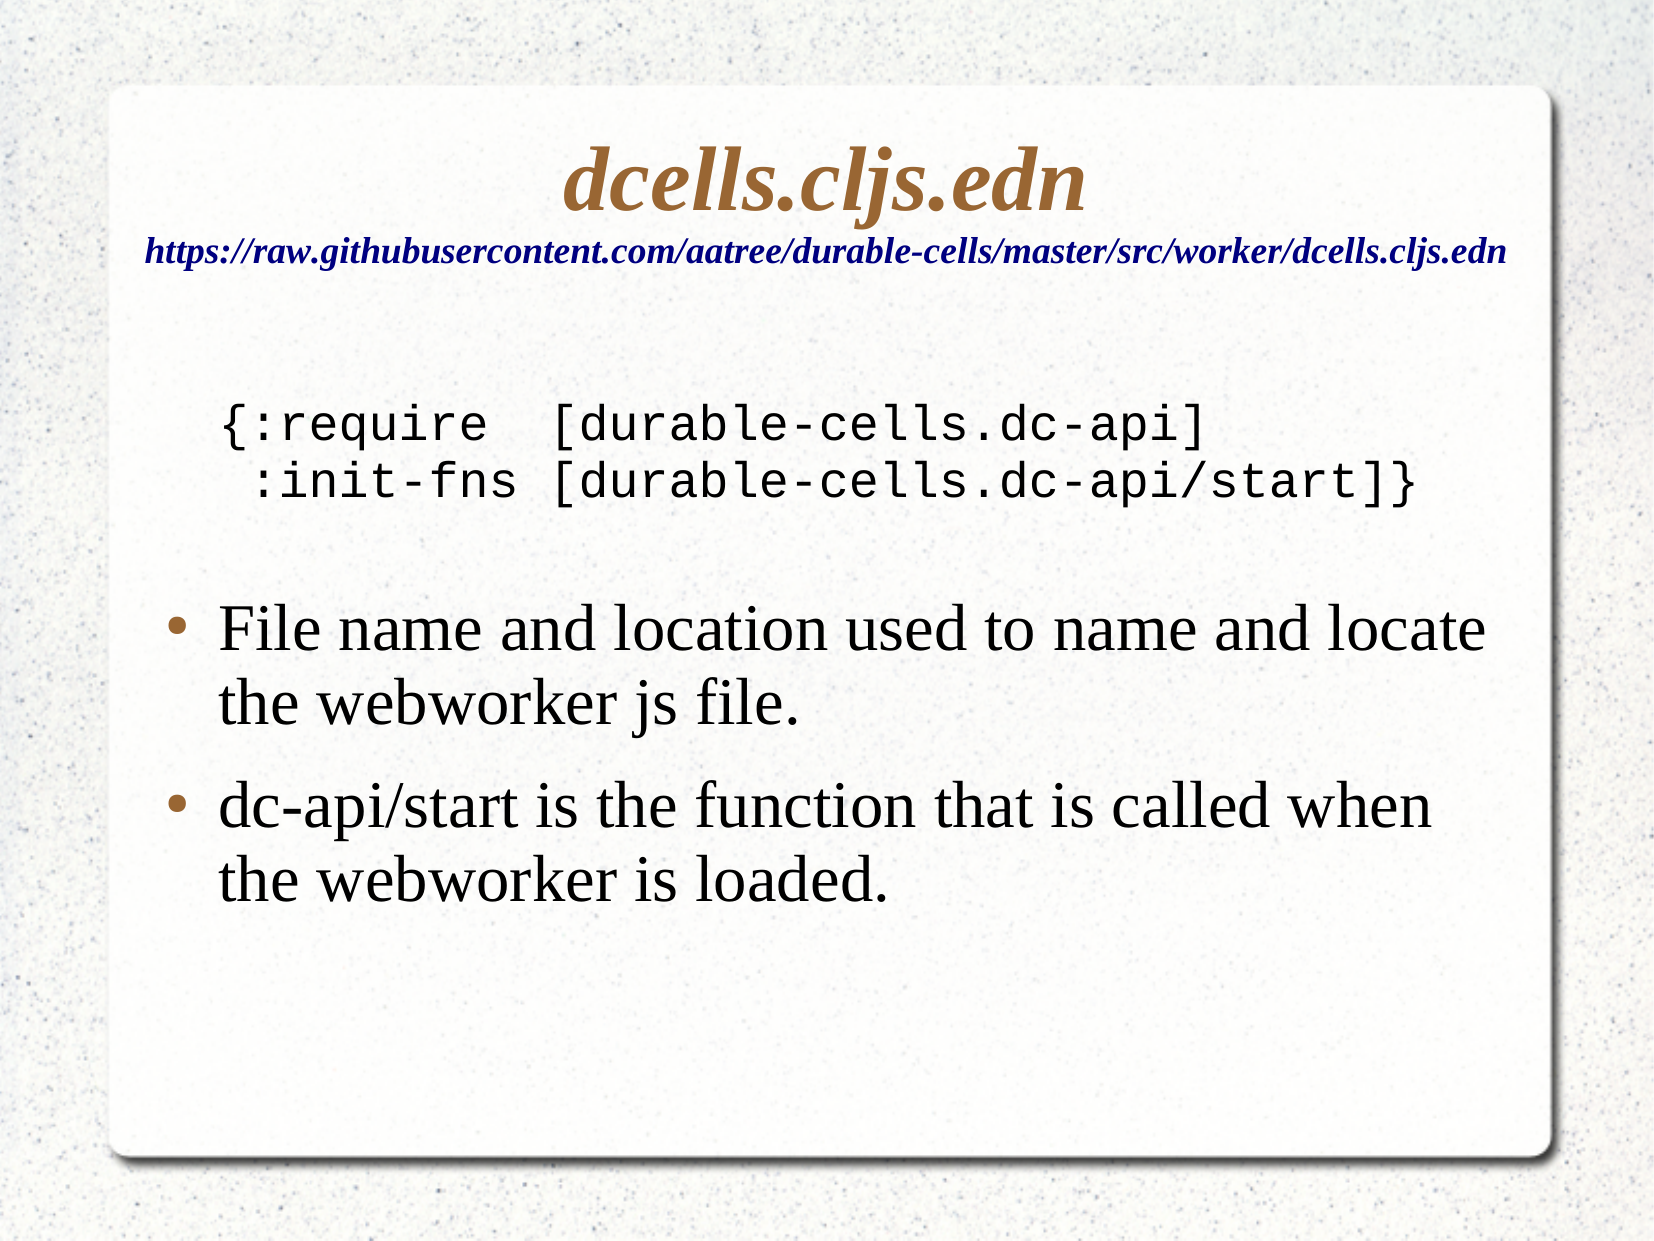

# dcells.cljs.edn https://raw.githubusercontent.com/aatree/durable-cells/master/src/worker/dcells.cljs.edn
{:require [durable-cells.dc-api]
 :init-fns [durable-cells.dc-api/start]}
File name and location used to name and locate the webworker js file.
dc-api/start is the function that is called when the webworker is loaded.